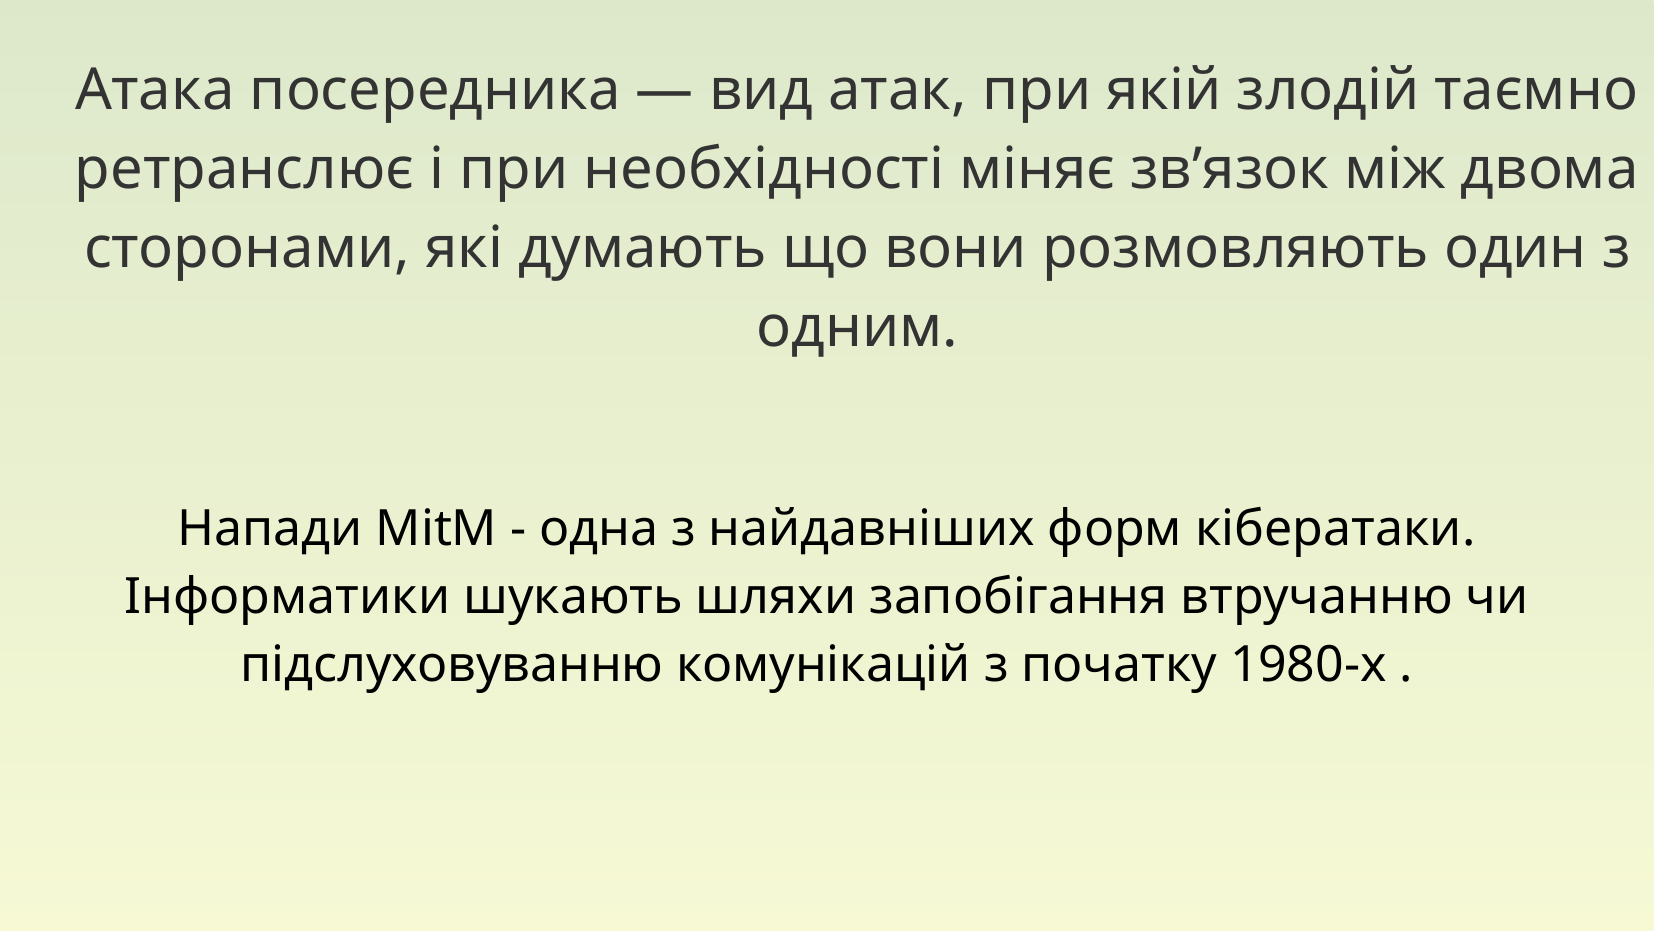

# Атака посередника — вид атак, при якій злодій таємно ретранслює і при необхідності міняє зв’язок між двома сторонами, які думають що вони розмовляють один з одним.
Напади MitM - одна з найдавніших форм кібератаки. Інформатики шукають шляхи запобігання втручанню чи підслуховуванню комунікацій з початку 1980-х .